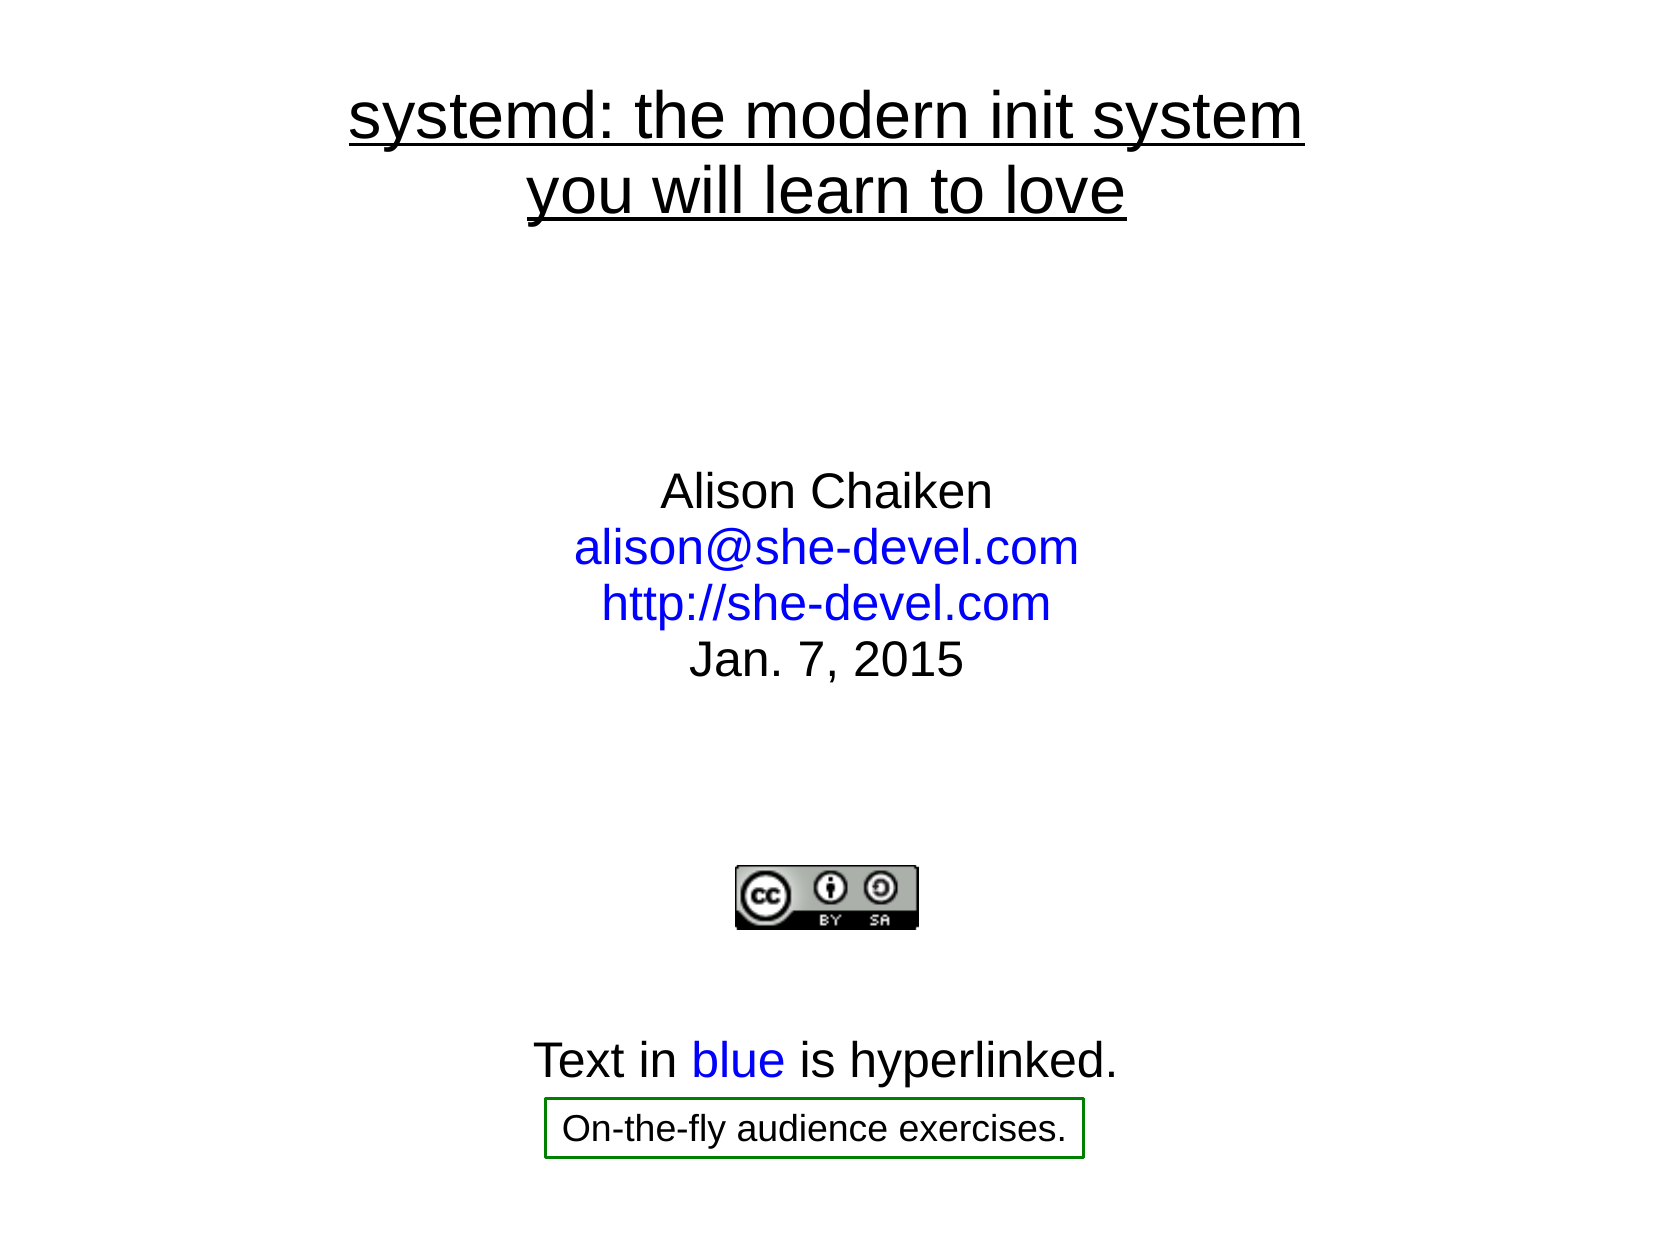

# systemd: the modern init system you will learn to love
Alison Chaiken
alison@she-devel.com
http://she-devel.com
Jan. 7, 2015
Text in blue is hyperlinked.
On-the-fly audience exercises.